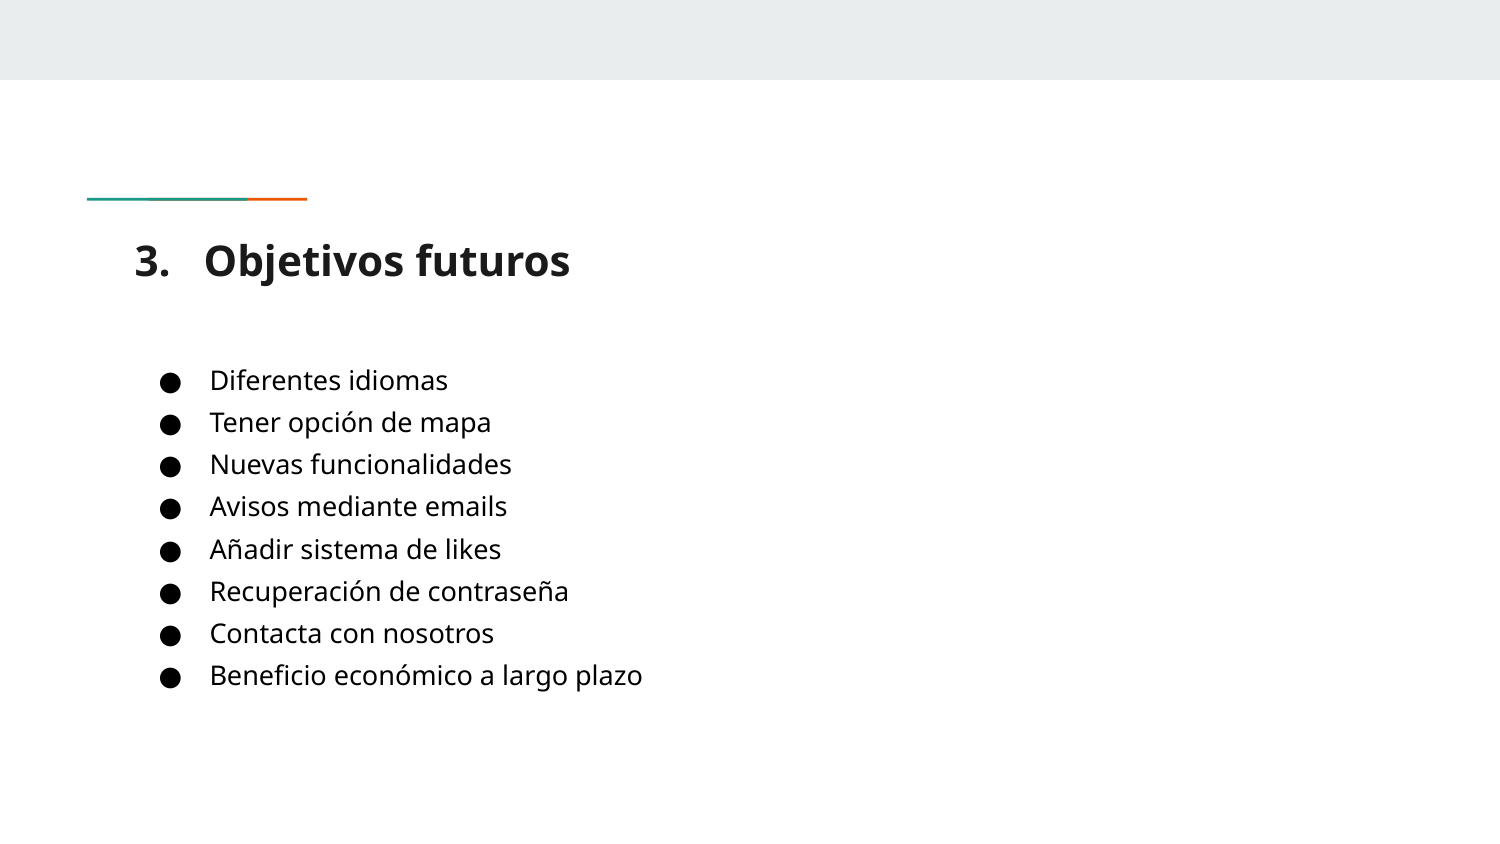

# 3. Objetivos futuros
Diferentes idiomas
Tener opción de mapa
Nuevas funcionalidades
Avisos mediante emails
Añadir sistema de likes
Recuperación de contraseña
Contacta con nosotros
Beneficio económico a largo plazo